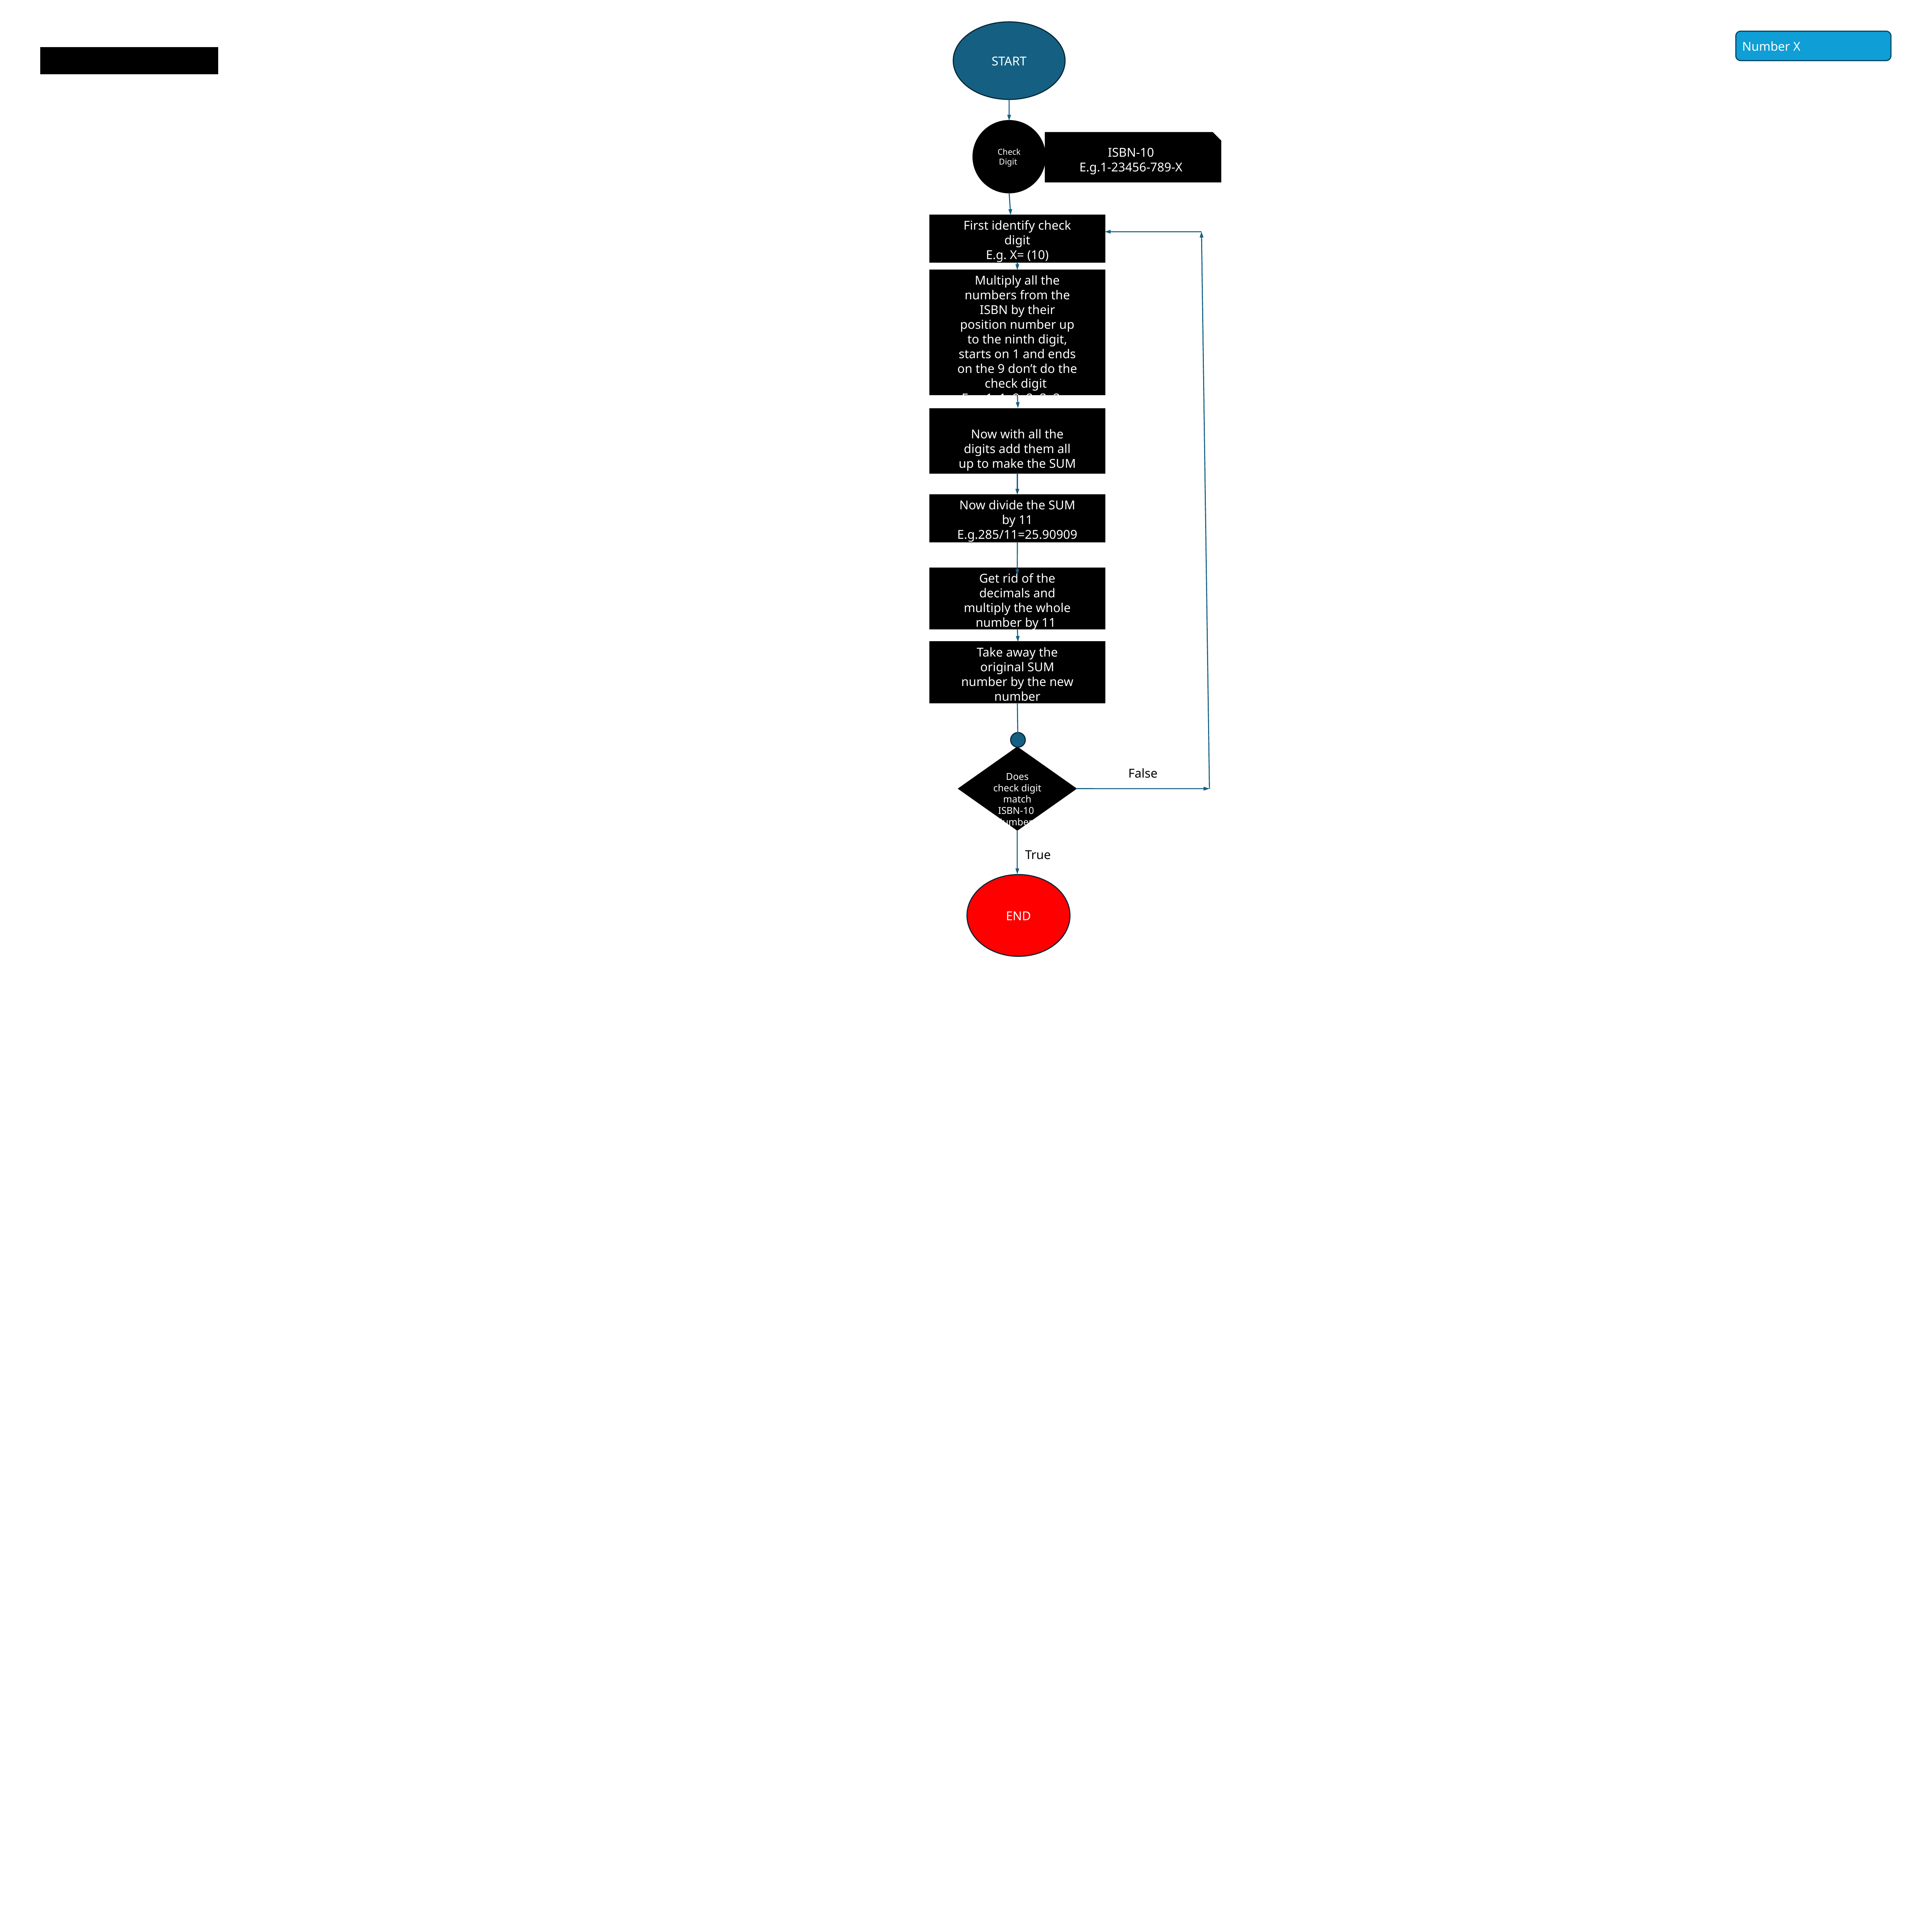

START
Number X
Check
Password
password
Check Digit
ISBN-10
E.g.1-23456-789-X
First identify check digit
E.g. X= (10)
Multiply all the numbers from the ISBN by their position number up to the ninth digit, starts on 1 and ends on the 9 don’t do the check digit
E.g. 1x1, 2x2, 3x3 …
REJECT (stop)
Now with all the digits add them all up to make the SUM
E.g. 285
Now divide the SUM by 11
E.g.285/11=25.909091
Get the next Letter
'Add Cells’ menu, choose down on missing row to match
Get rid of the decimals and multiply the whole number by 11
E.g.11x25=275
Take away the original SUM number by the new number
E.g.285-275=10
All your bases are belong to use {cursor}
Does check digit match ISBN-10
Number ?
False
2
True
“what is your name “ , {name}
END